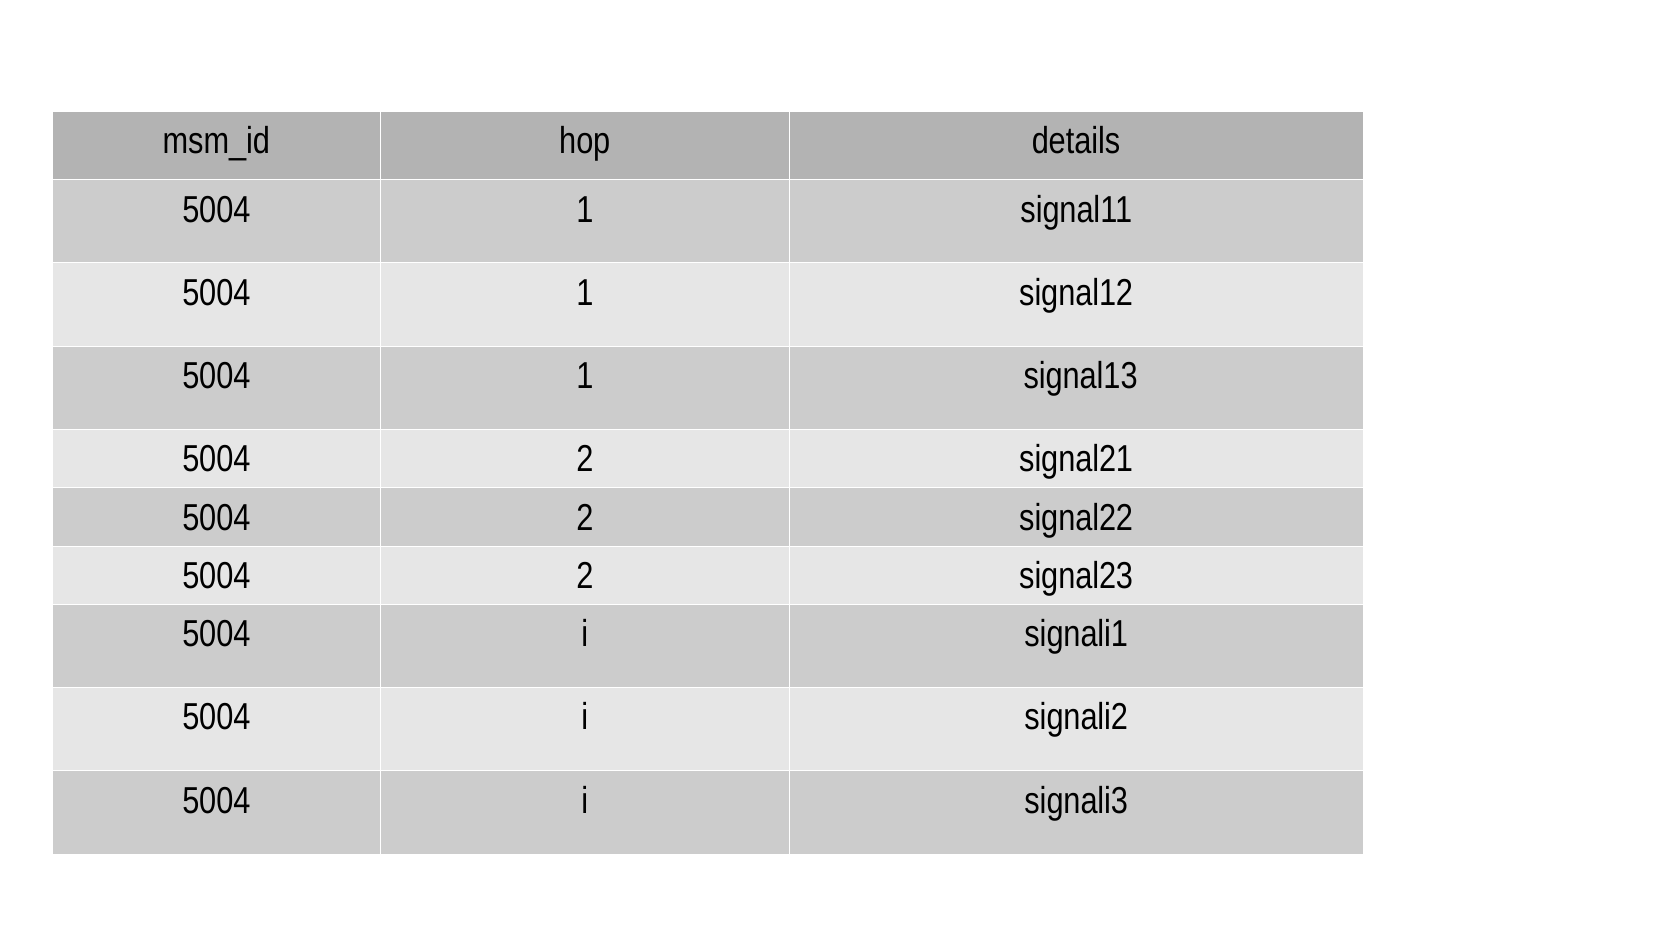

| msm\_id | hop | details |
| --- | --- | --- |
| 5004 | 1 | signal11 |
| 5004 | 1 | signal12 |
| 5004 | 1 | signal13 |
| 5004 | 2 | signal21 |
| 5004 | 2 | signal22 |
| 5004 | 2 | signal23 |
| 5004 | i | signali1 |
| 5004 | i | signali2 |
| 5004 | i | signali3 |